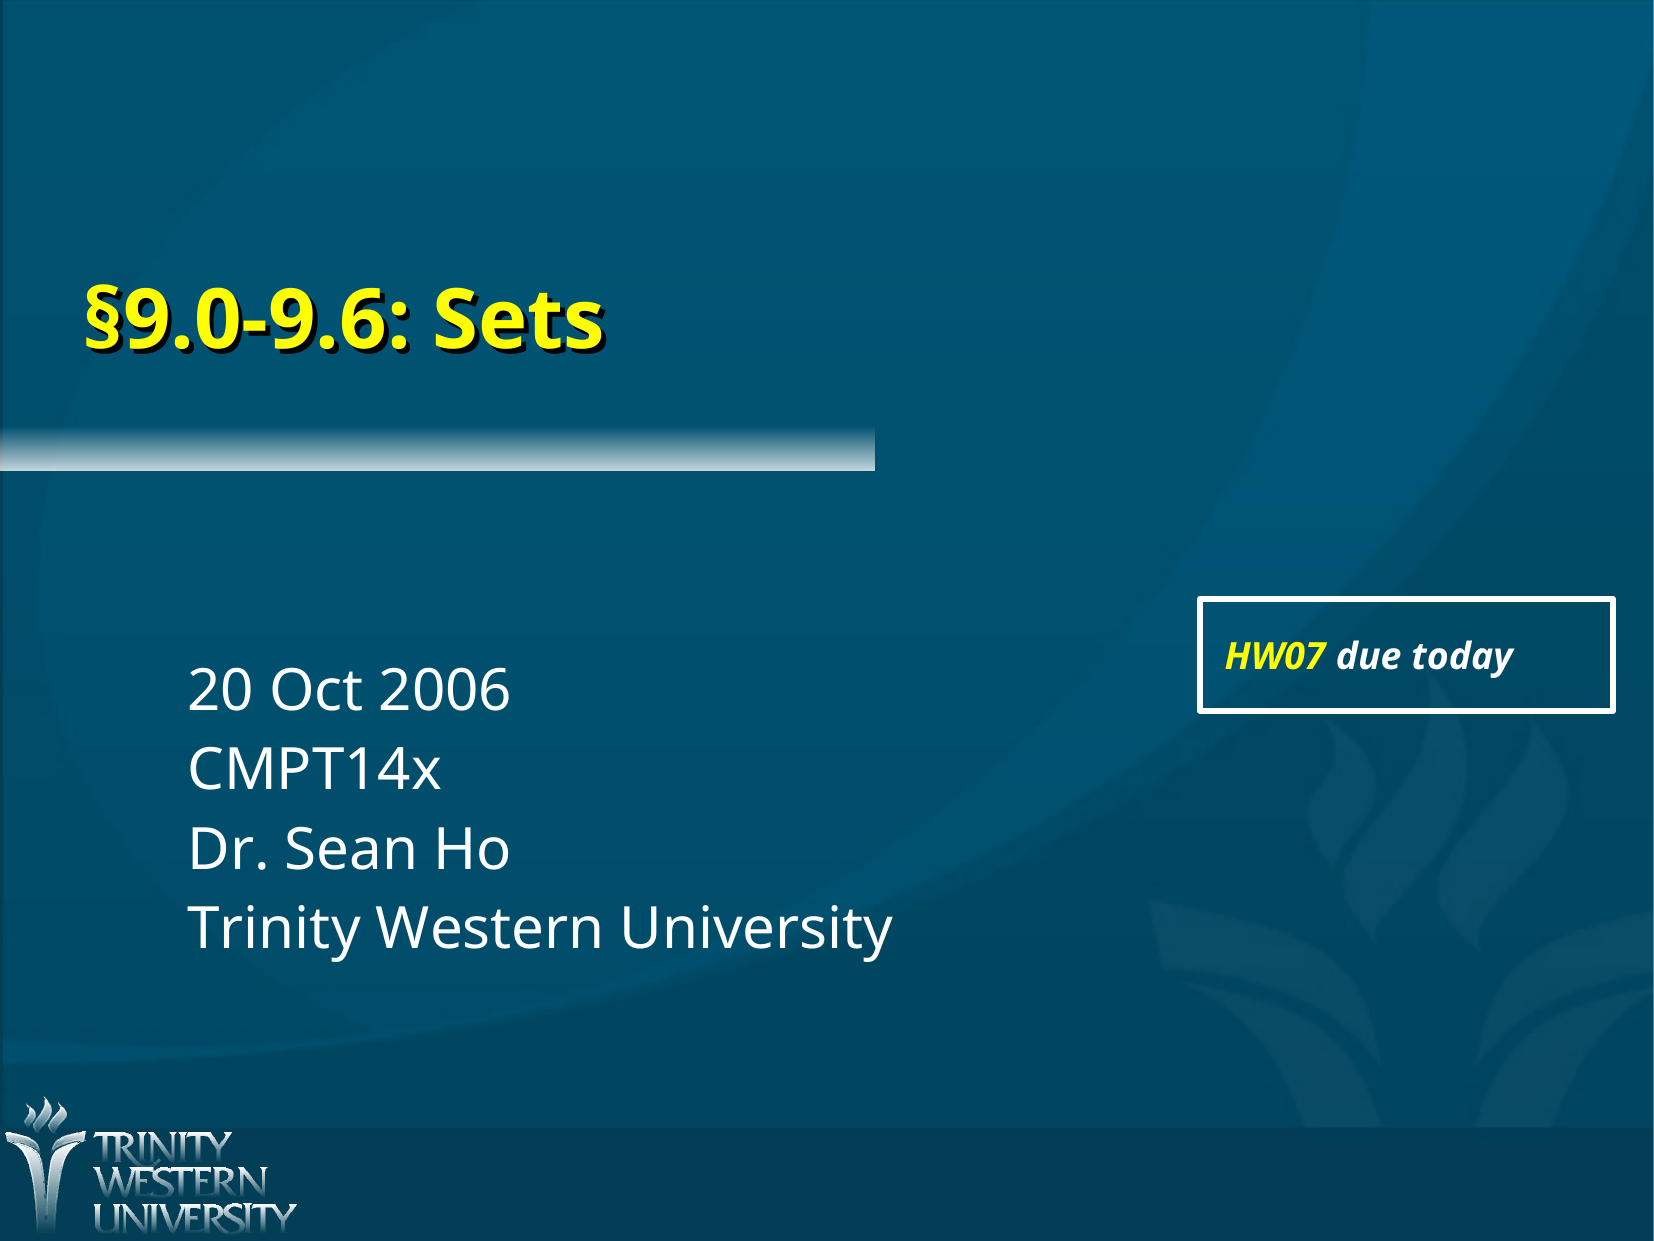

# §9.0-9.6: Sets
20 Oct 2006
CMPT14x
Dr. Sean Ho
Trinity Western University
HW07 due today